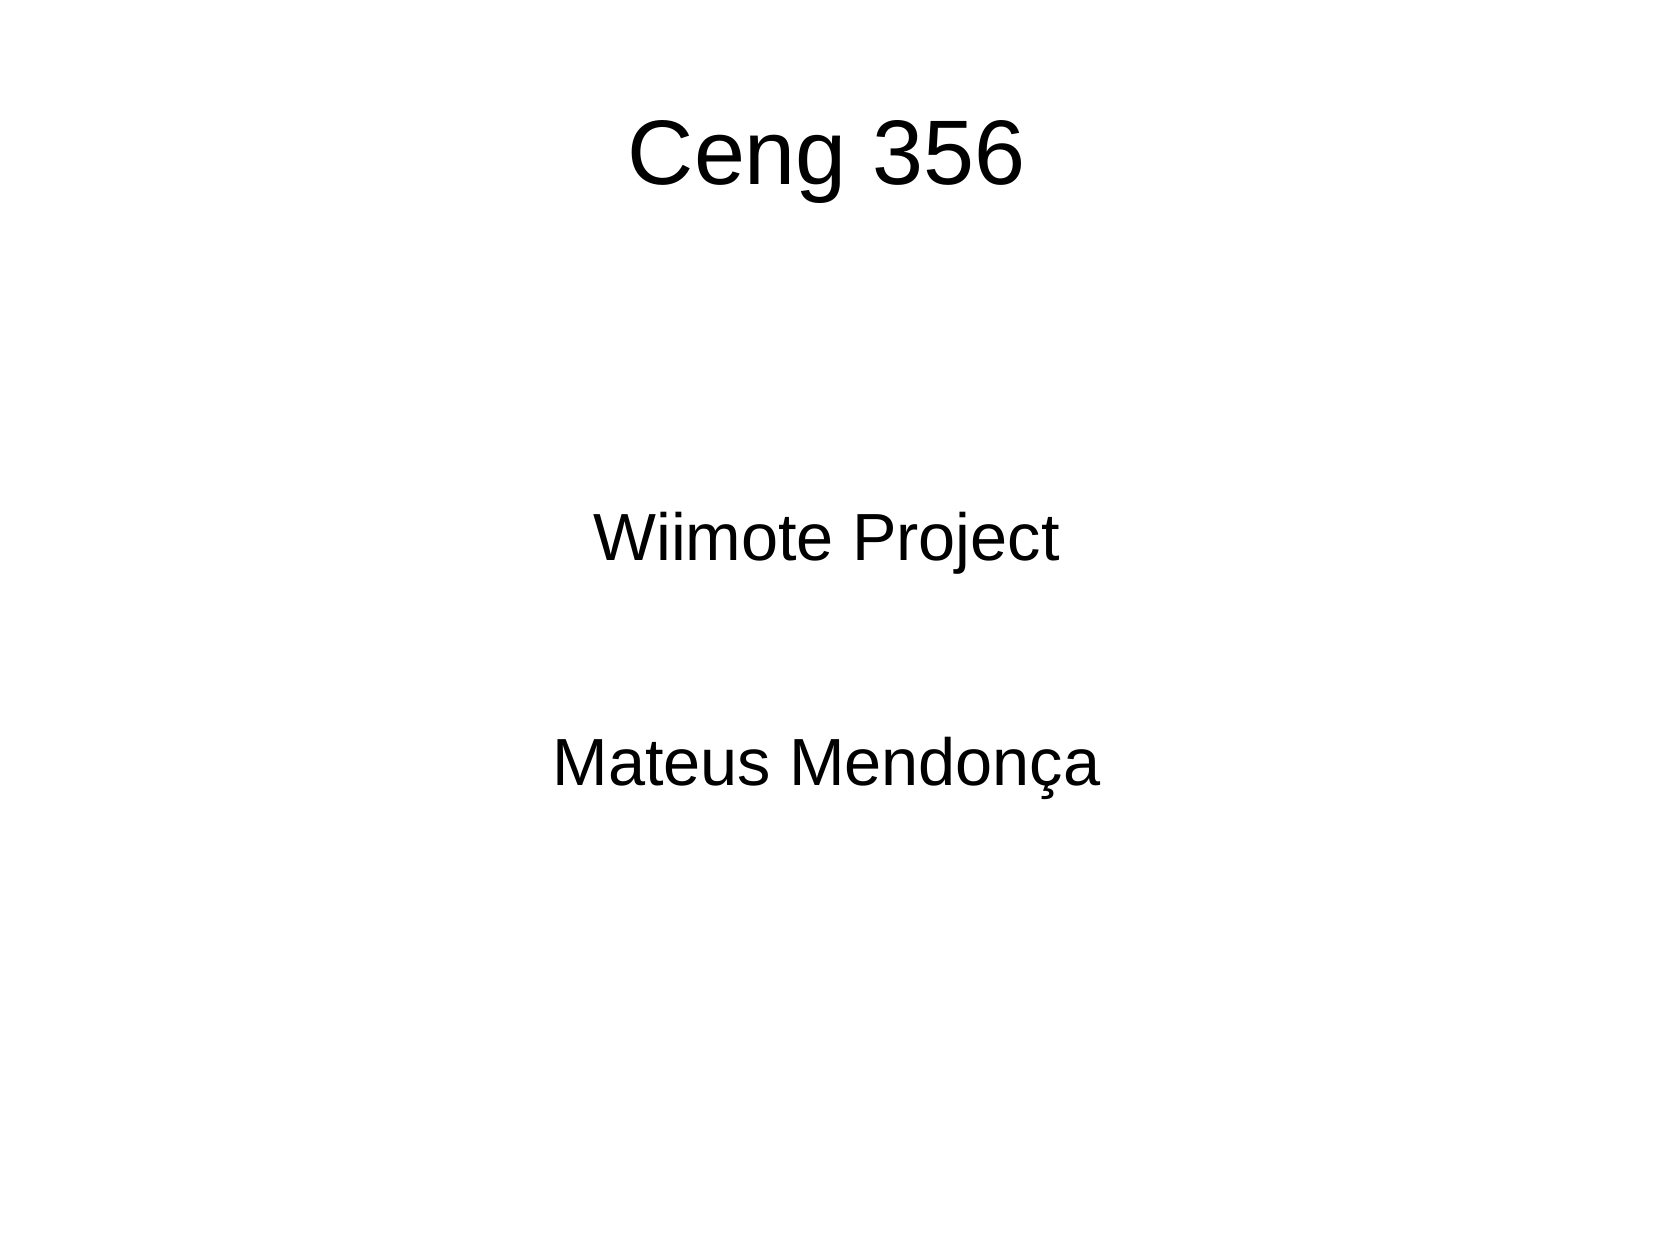

# Ceng 356
Wiimote Project
Mateus Mendonça